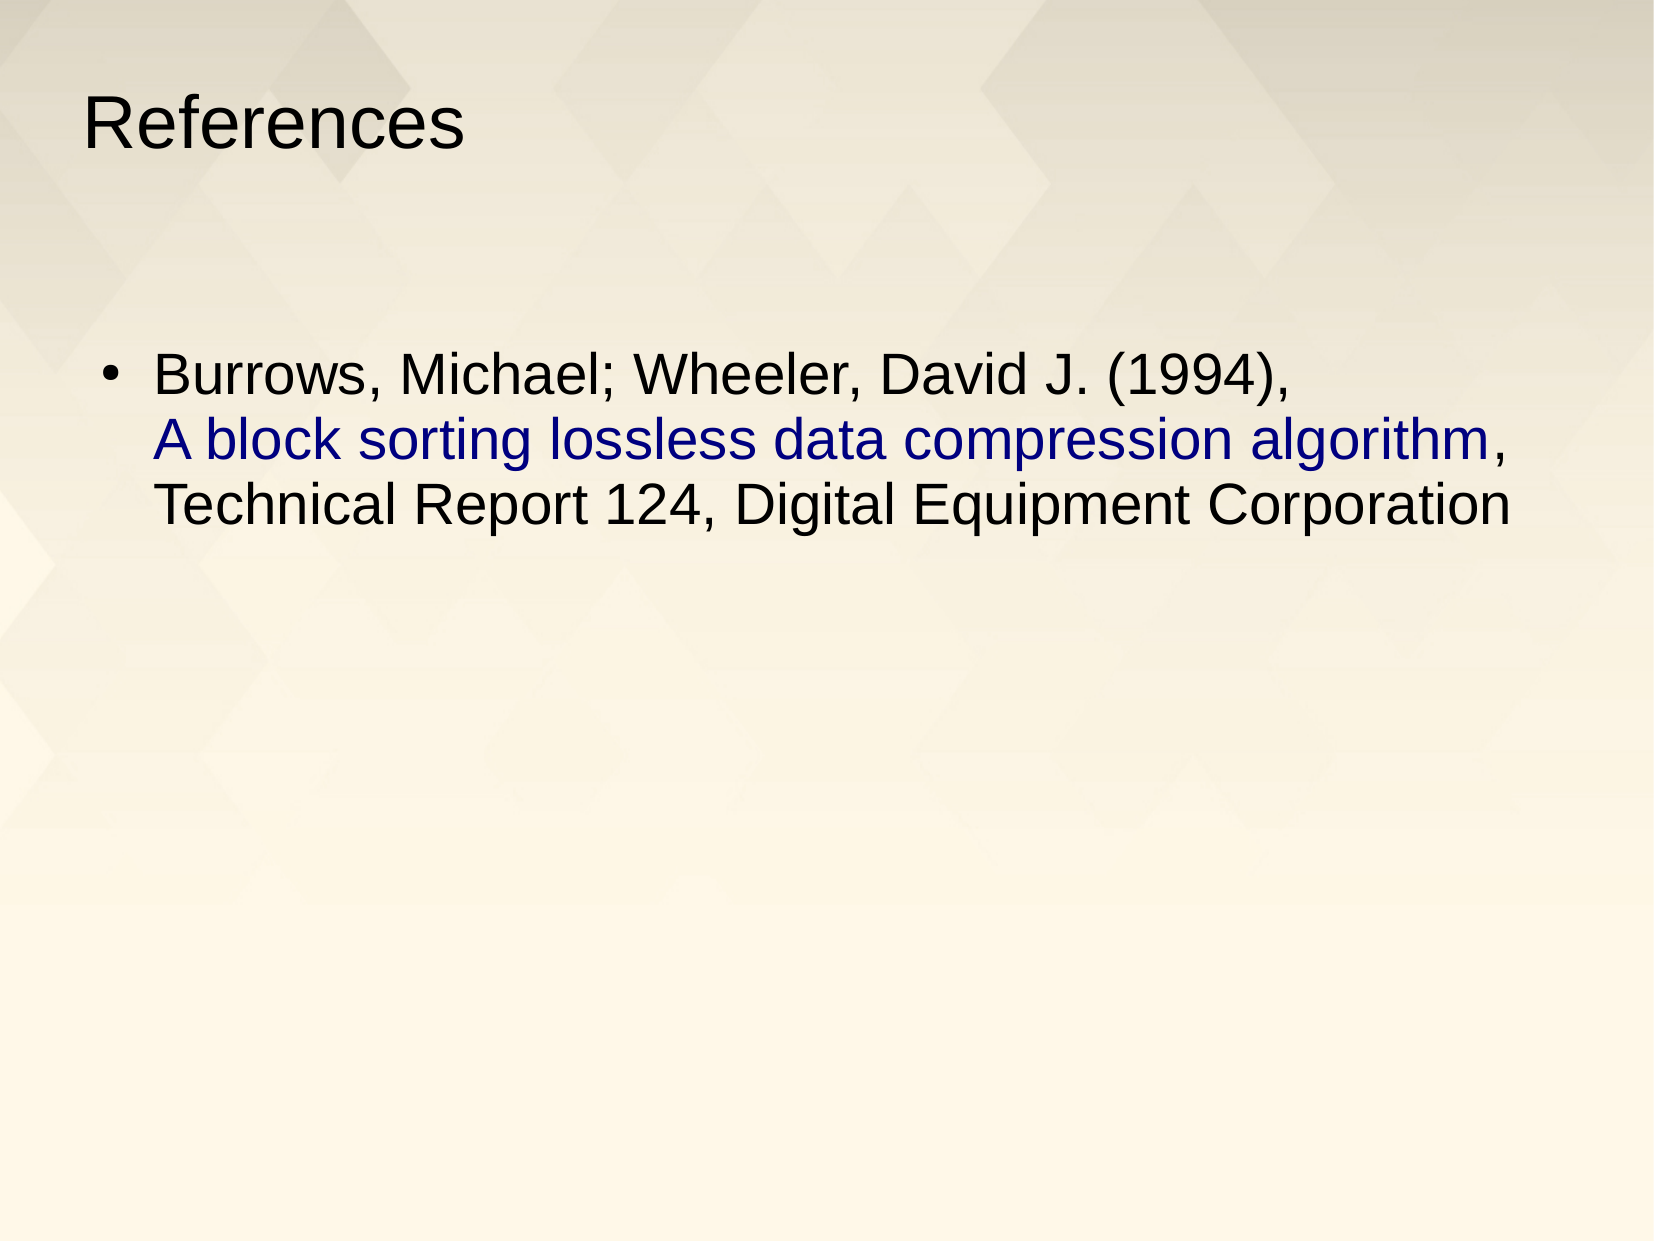

# References
Burrows, Michael; Wheeler, David J. (1994), A block sorting lossless data compression algorithm, Technical Report 124, Digital Equipment Corporation